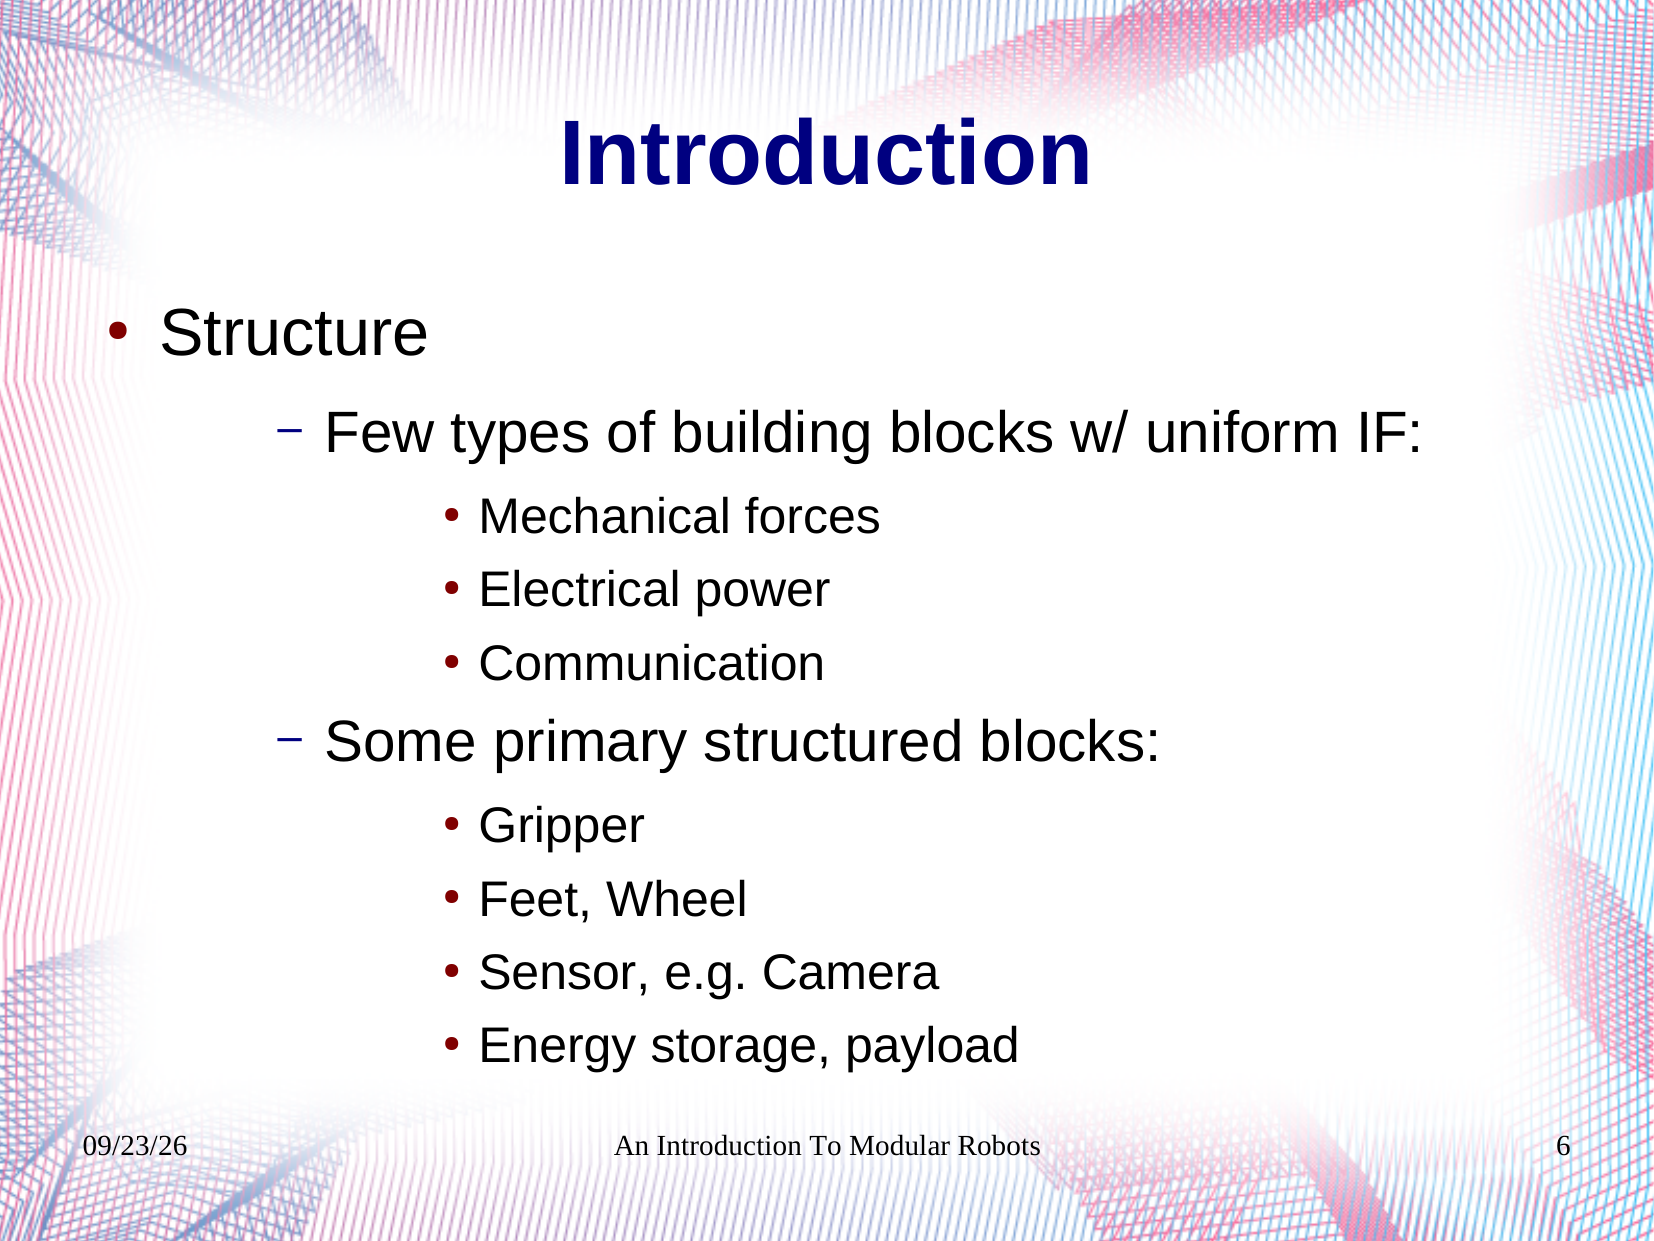

# Introduction
Structure
Few types of building blocks w/ uniform IF:
Mechanical forces
Electrical power
Communication
Some primary structured blocks:
Gripper
Feet, Wheel
Sensor, e.g. Camera
Energy storage, payload
An Introduction To Modular Robots
6